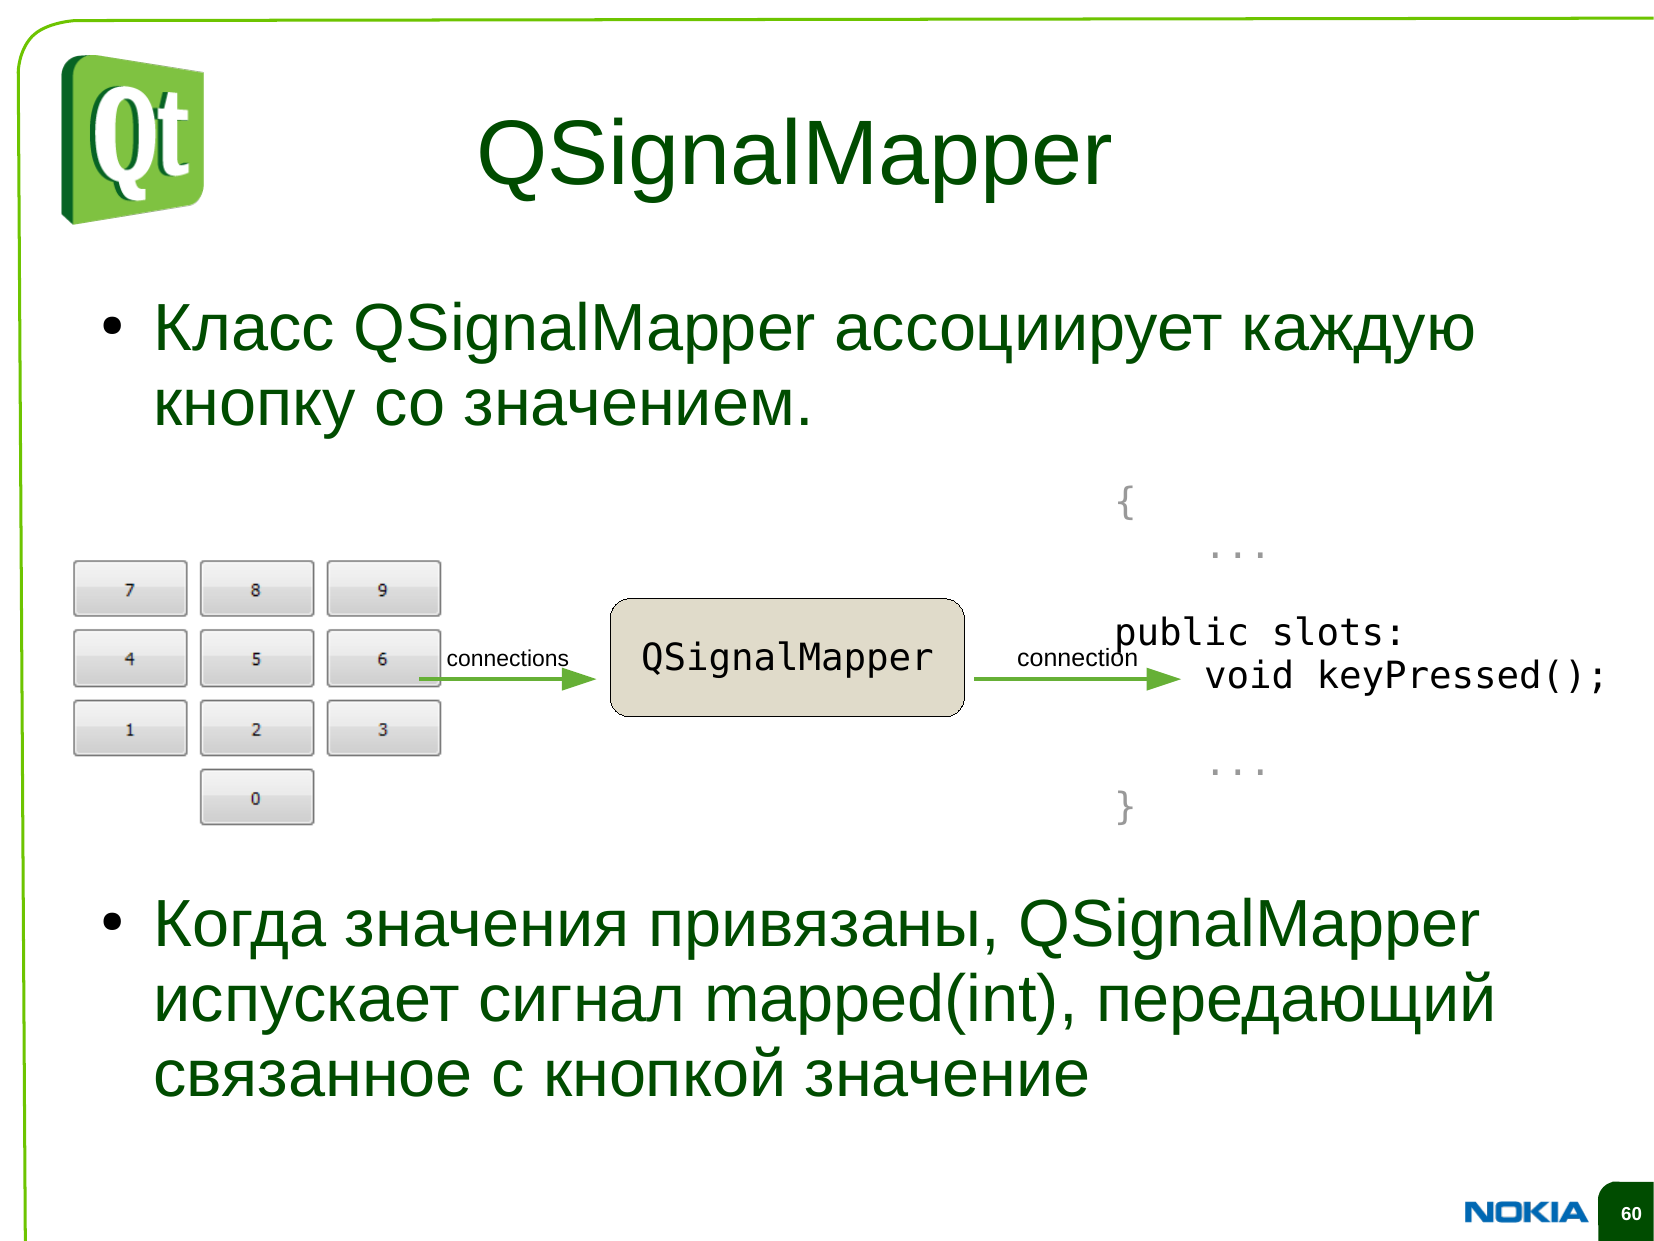

# QSignalMapper
Класс QSignalMapper ассоциирует каждую кнопку со значением.
Когда значения привязаны, QSignalMapper испускает сигнал mapped(int), передающий связанное с кнопкой значение
{
 ...
public slots:
 void keyPressed();
 ...
}
QSignalMapper
connections
connection